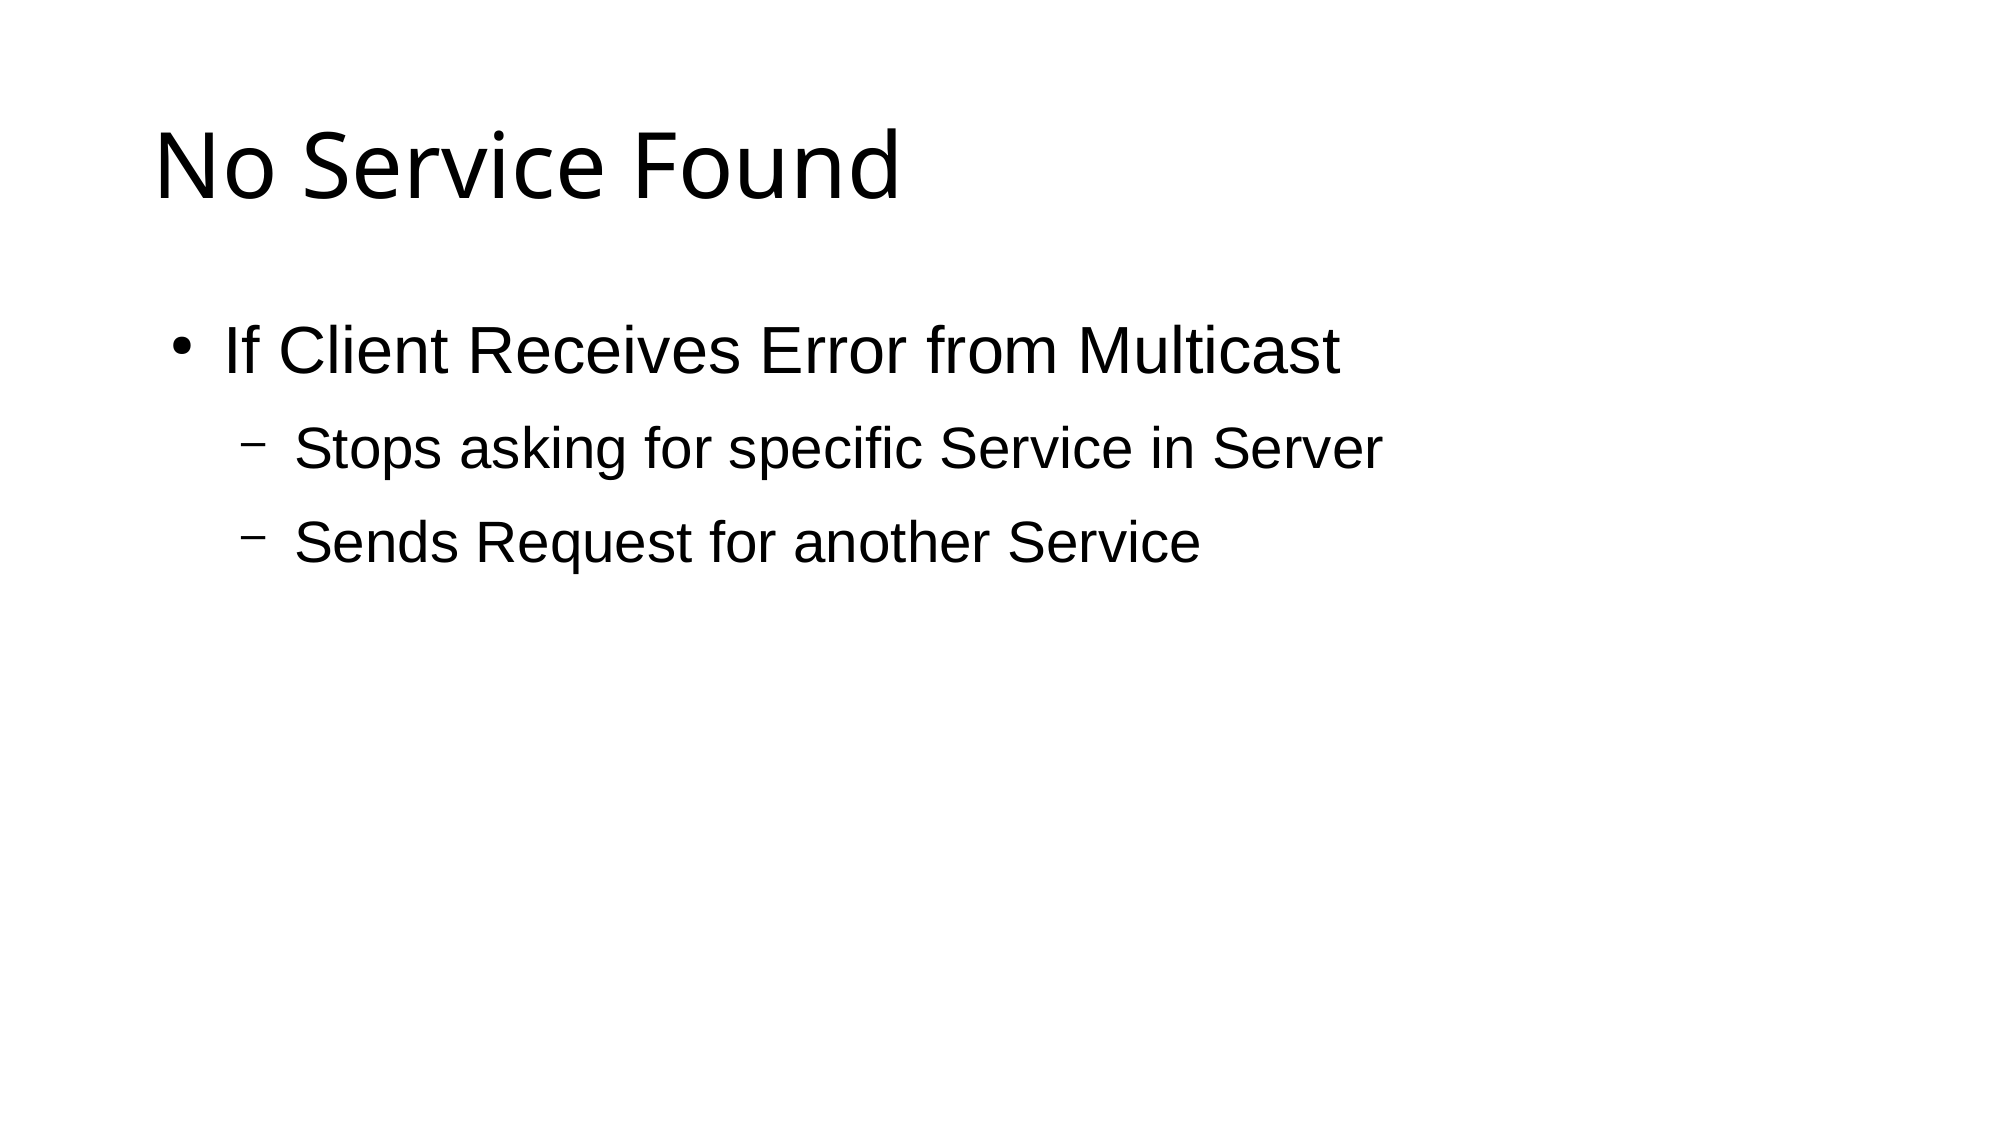

# No Service Found
If Client Receives Error from Multicast
Stops asking for specific Service in Server
Sends Request for another Service